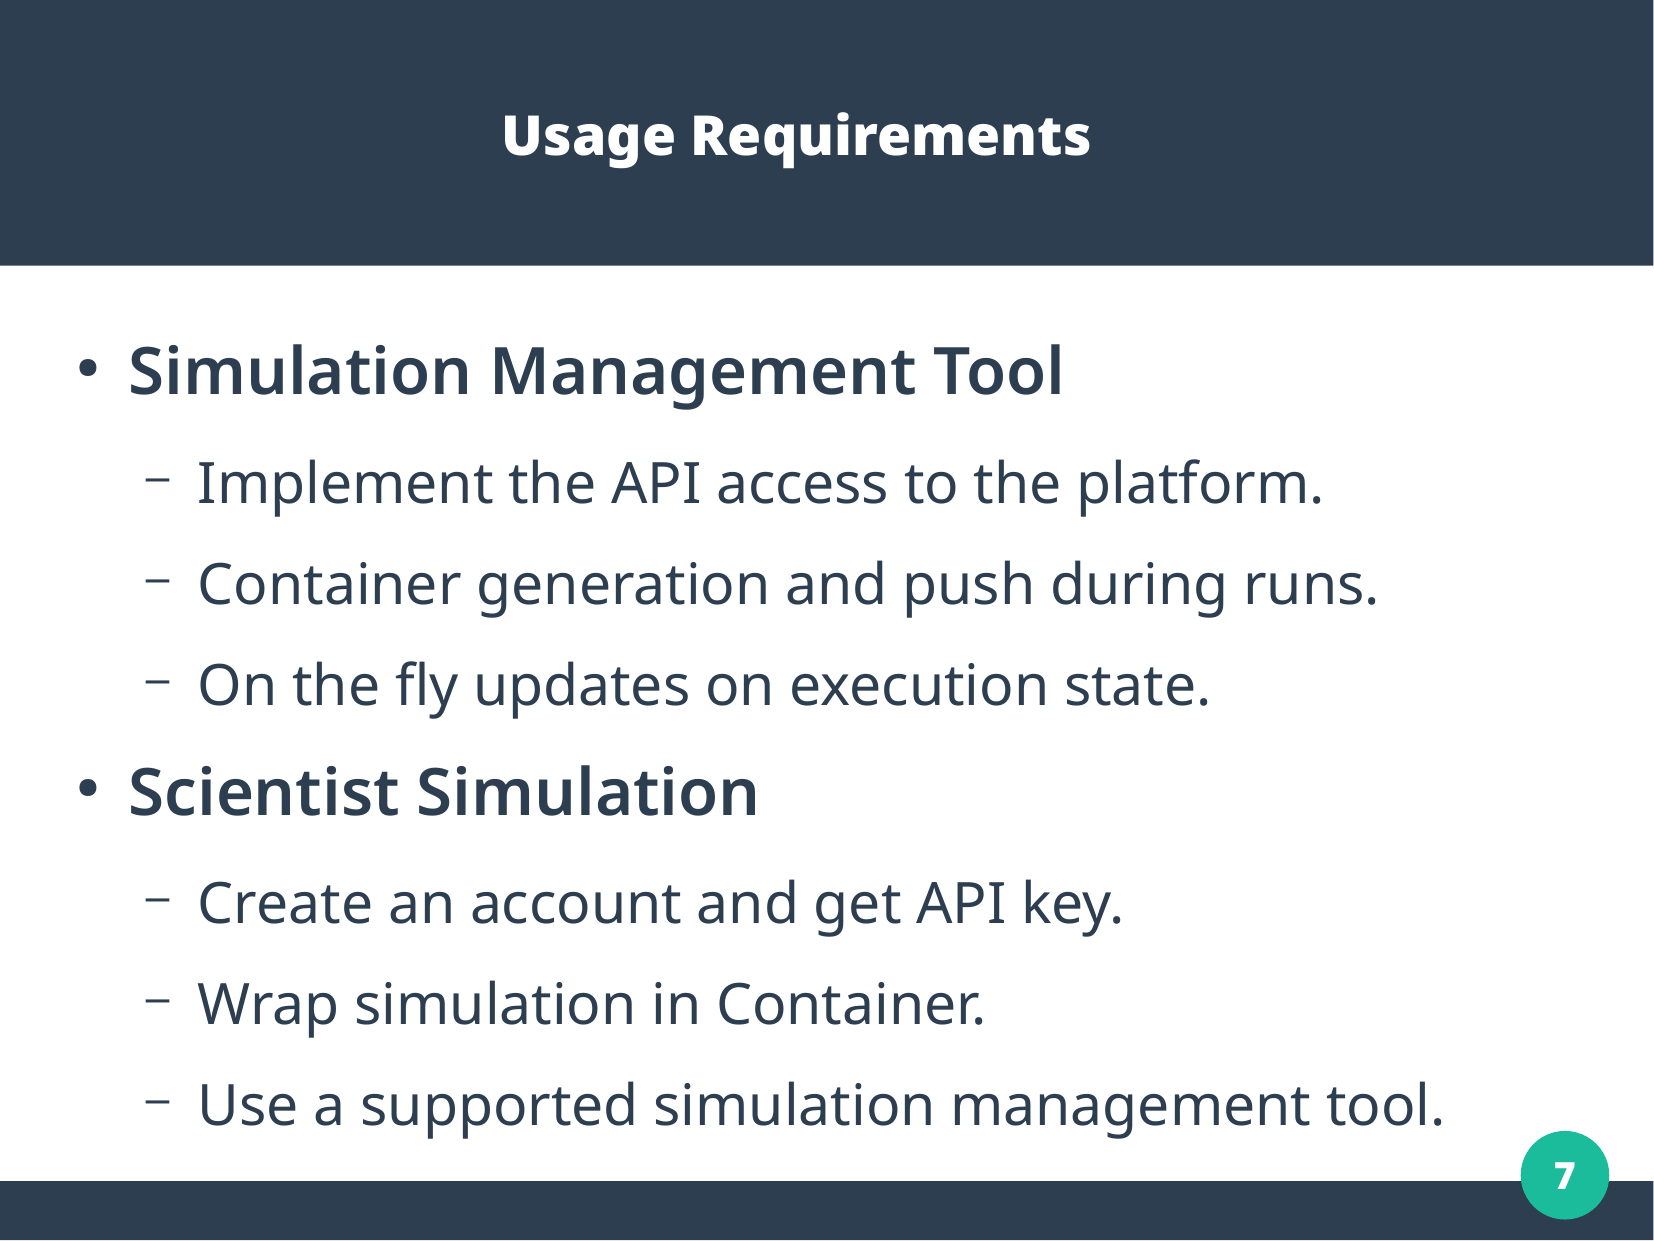

# Usage Requirements
Simulation Management Tool
Implement the API access to the platform.
Container generation and push during runs.
On the fly updates on execution state.
Scientist Simulation
Create an account and get API key.
Wrap simulation in Container.
Use a supported simulation management tool.
7